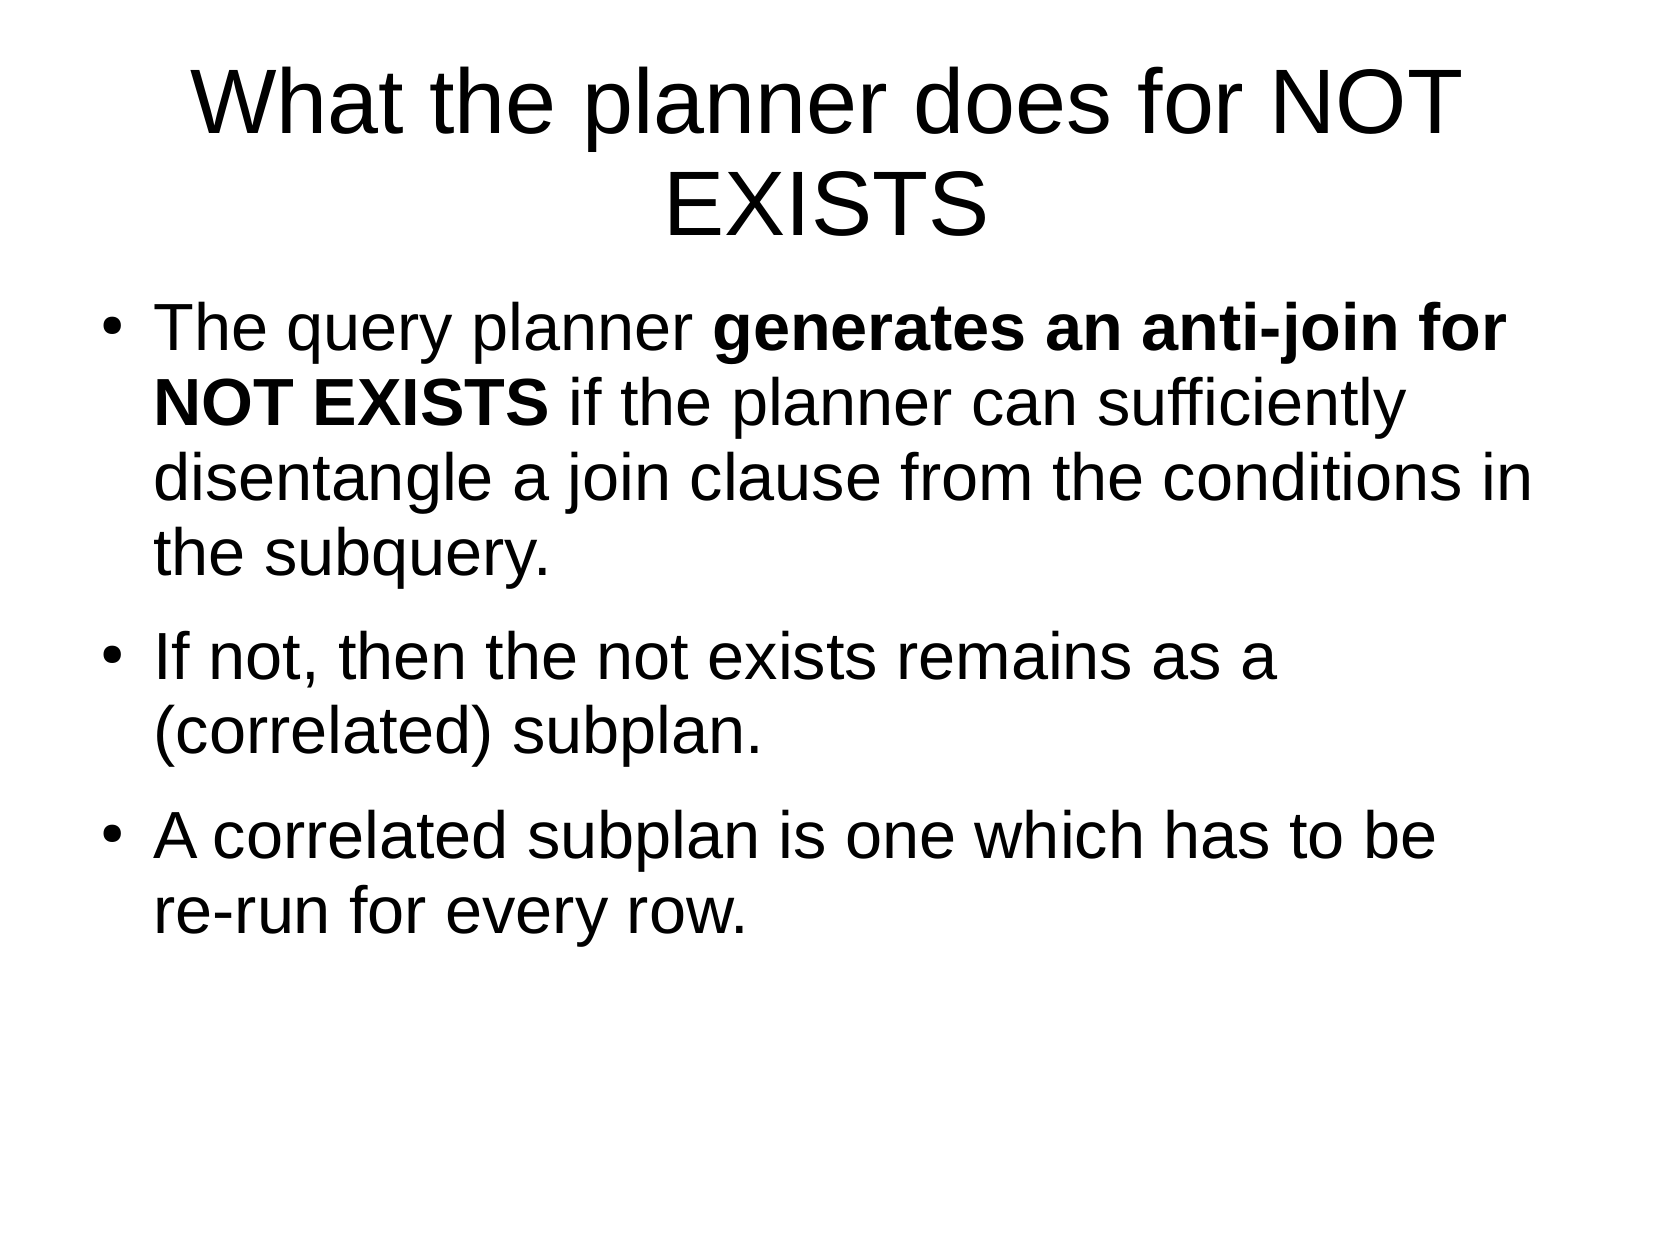

# What the planner does for NOT EXISTS
The query planner generates an anti-join for NOT EXISTS if the planner can sufficiently disentangle a join clause from the conditions in the subquery.
If not, then the not exists remains as a (correlated) subplan.
A correlated subplan is one which has to be re-run for every row.